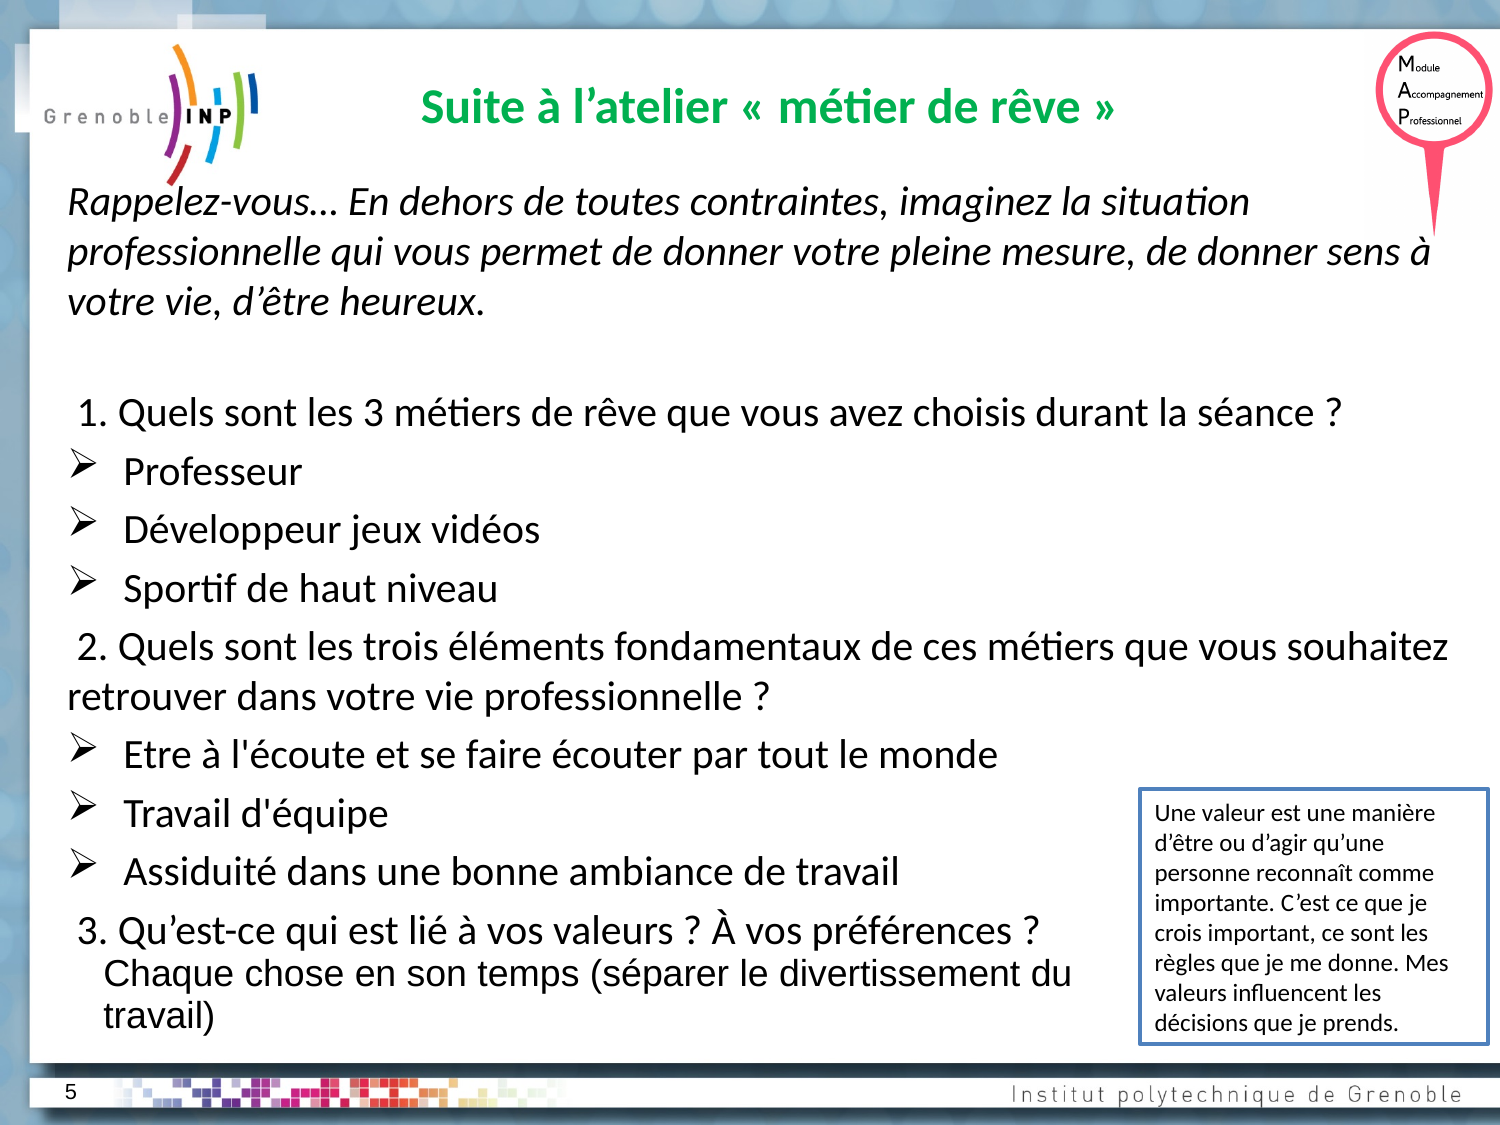

Suite à l’atelier « métier de rêve »
Rappelez-vous… En dehors de toutes contraintes, imaginez la situation professionnelle qui vous permet de donner votre pleine mesure, de donner sens à votre vie, d’être heureux.
 1. Quels sont les 3 métiers de rêve que vous avez choisis durant la séance ?
Professeur
Développeur jeux vidéos
Sportif de haut niveau
 2. Quels sont les trois éléments fondamentaux de ces métiers que vous souhaitez retrouver dans votre vie professionnelle ?
Etre à l'écoute et se faire écouter par tout le monde
Travail d'équipe
Assiduité dans une bonne ambiance de travail
 3. Qu’est-ce qui est lié à vos valeurs ? À vos préférences ?
Une valeur est une manière d’être ou d’agir qu’une personne reconnaît comme importante. C’est ce que je crois important, ce sont les règles que je me donne. Mes valeurs influencent les décisions que je prends.
Chaque chose en son temps (séparer le divertissement du
travail)